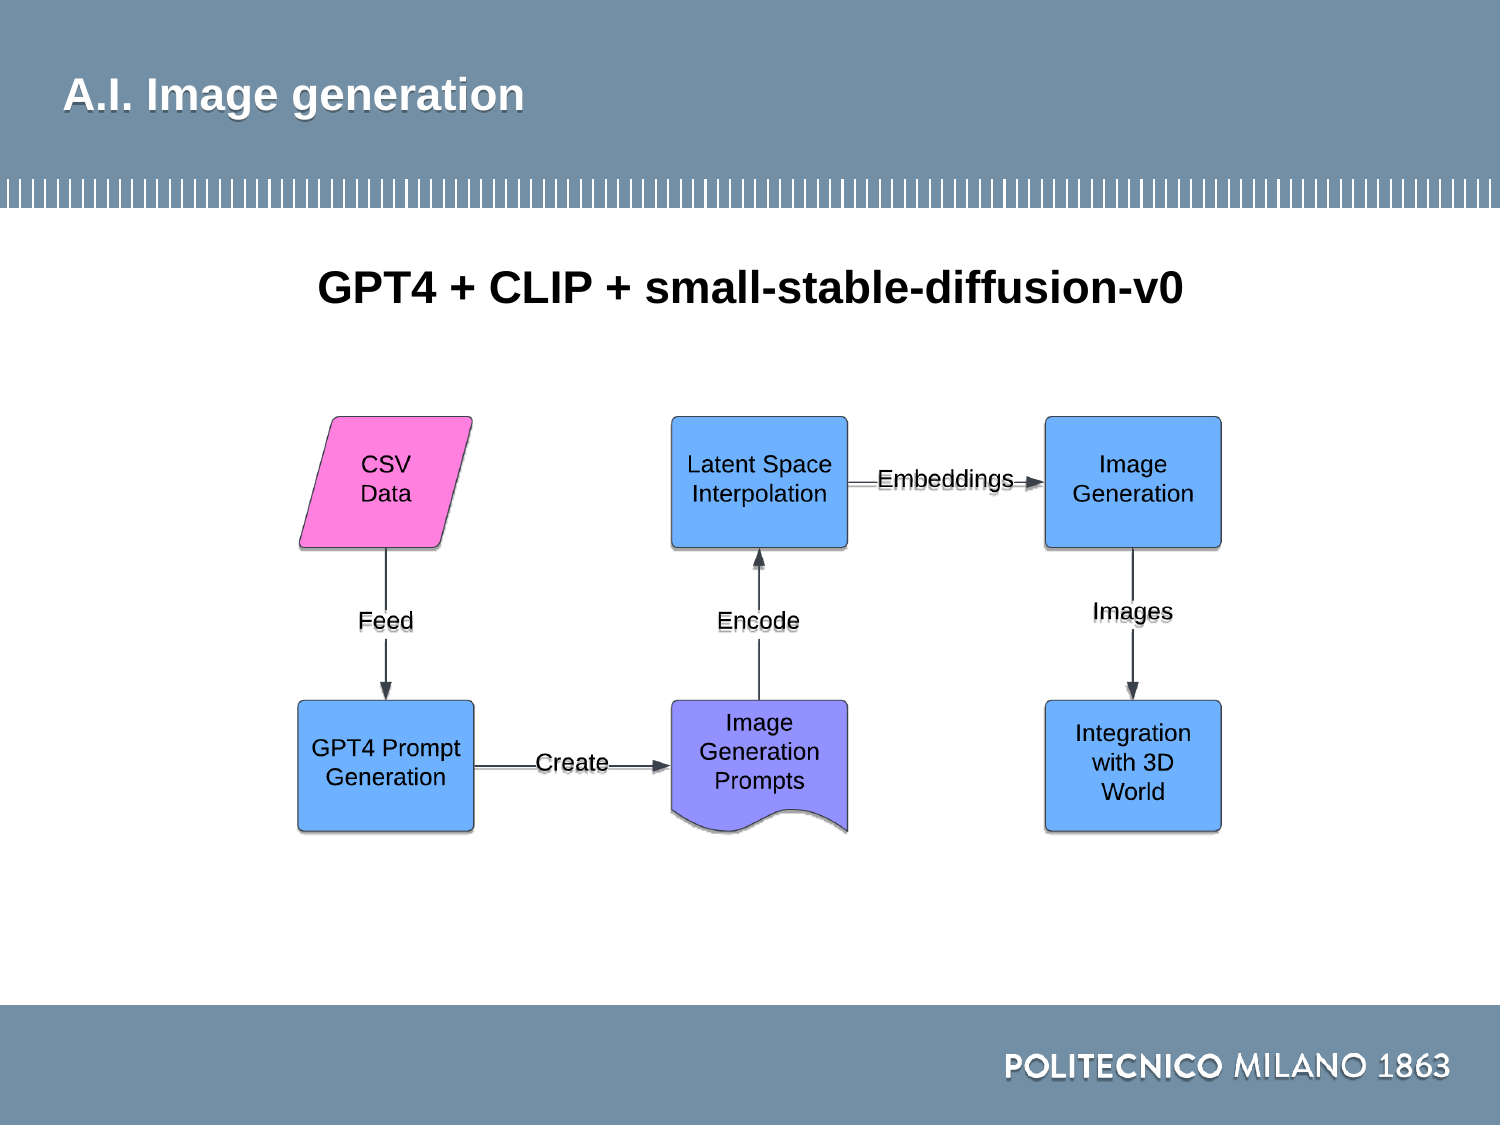

# A.I. Image generation
GPT4 + CLIP + small-stable-diffusion-v0